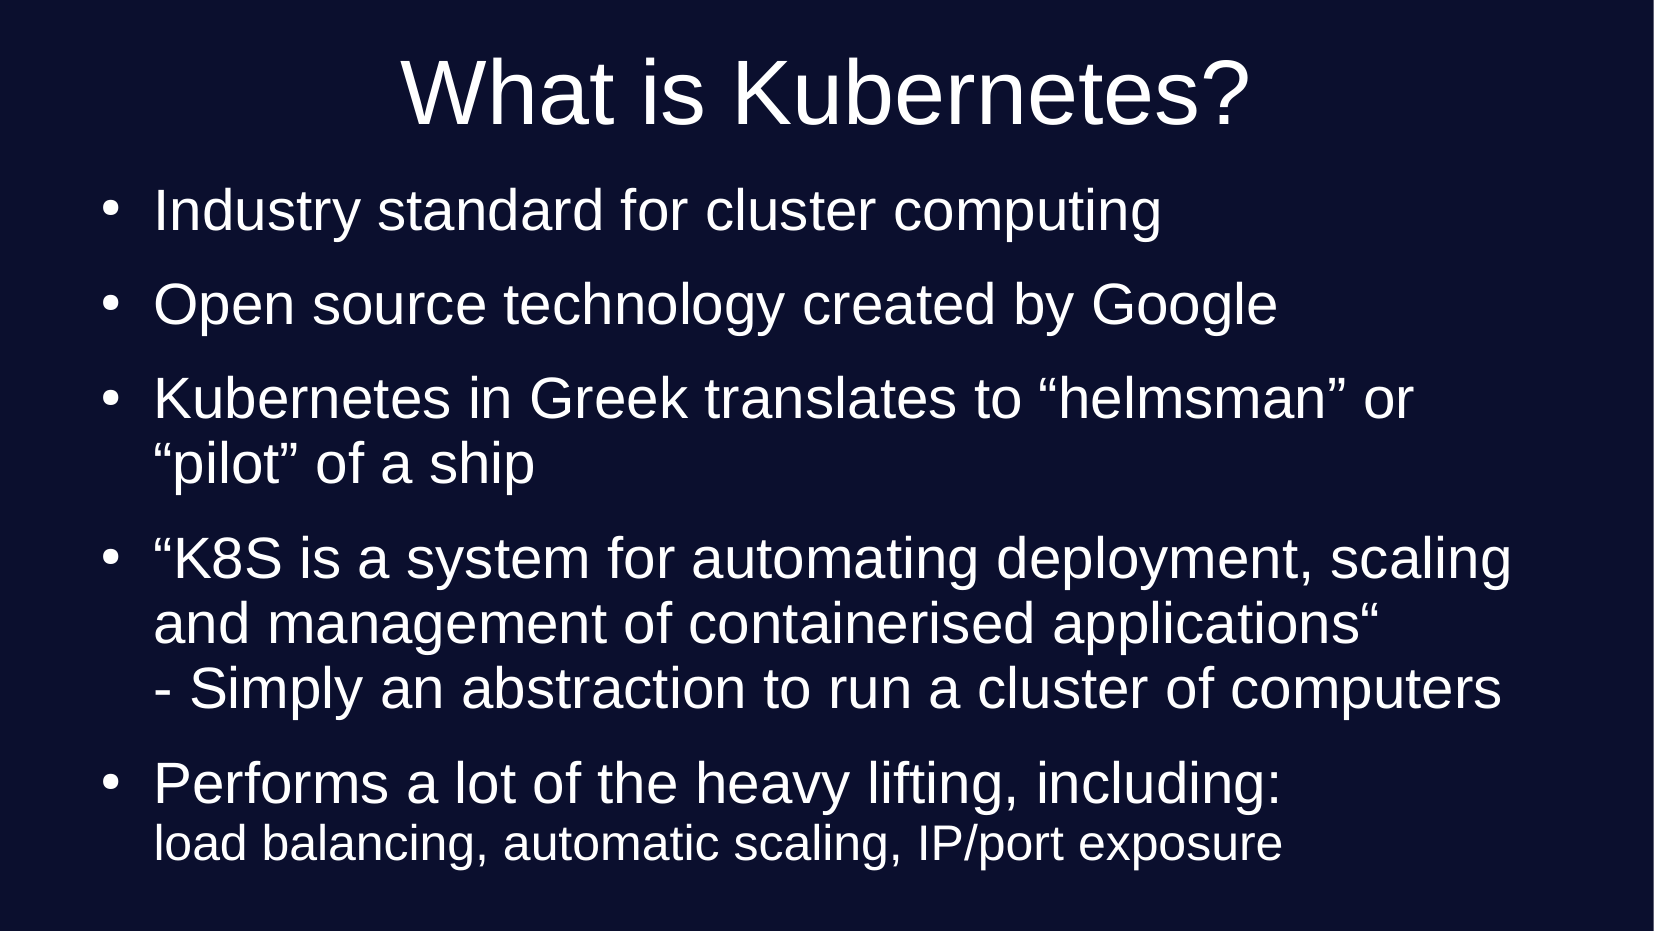

# What is Kubernetes?
Industry standard for cluster computing
Open source technology created by Google
Kubernetes in Greek translates to “helmsman” or “pilot” of a ship
“K8S is a system for automating deployment, scaling and management of containerised applications“
- Simply an abstraction to run a cluster of computers
Performs a lot of the heavy lifting, including:
load balancing, automatic scaling, IP/port exposure